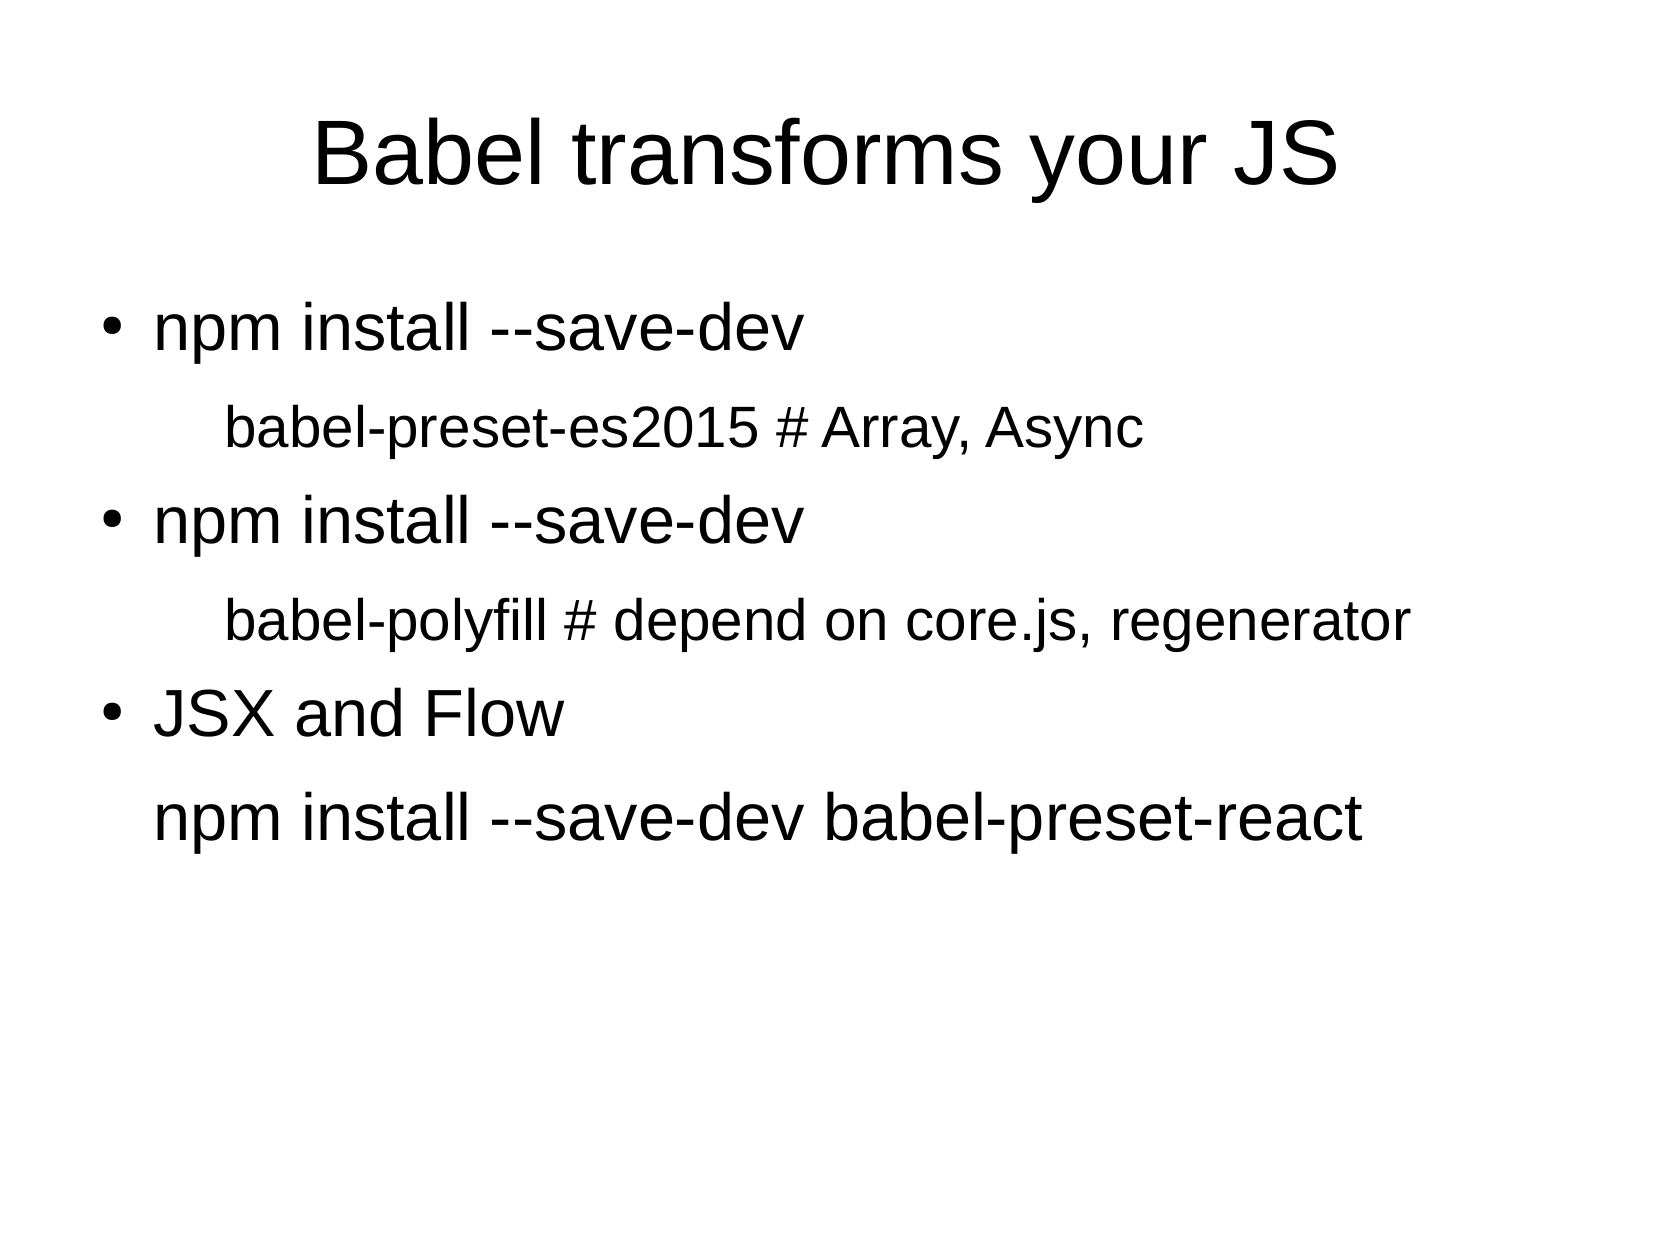

# Babel transforms your JS
npm install --save-dev
babel-preset-es2015 # Array, Async
npm install --save-dev
babel-polyfill # depend on core.js, regenerator
JSX and Flow
npm install --save-dev babel-preset-react